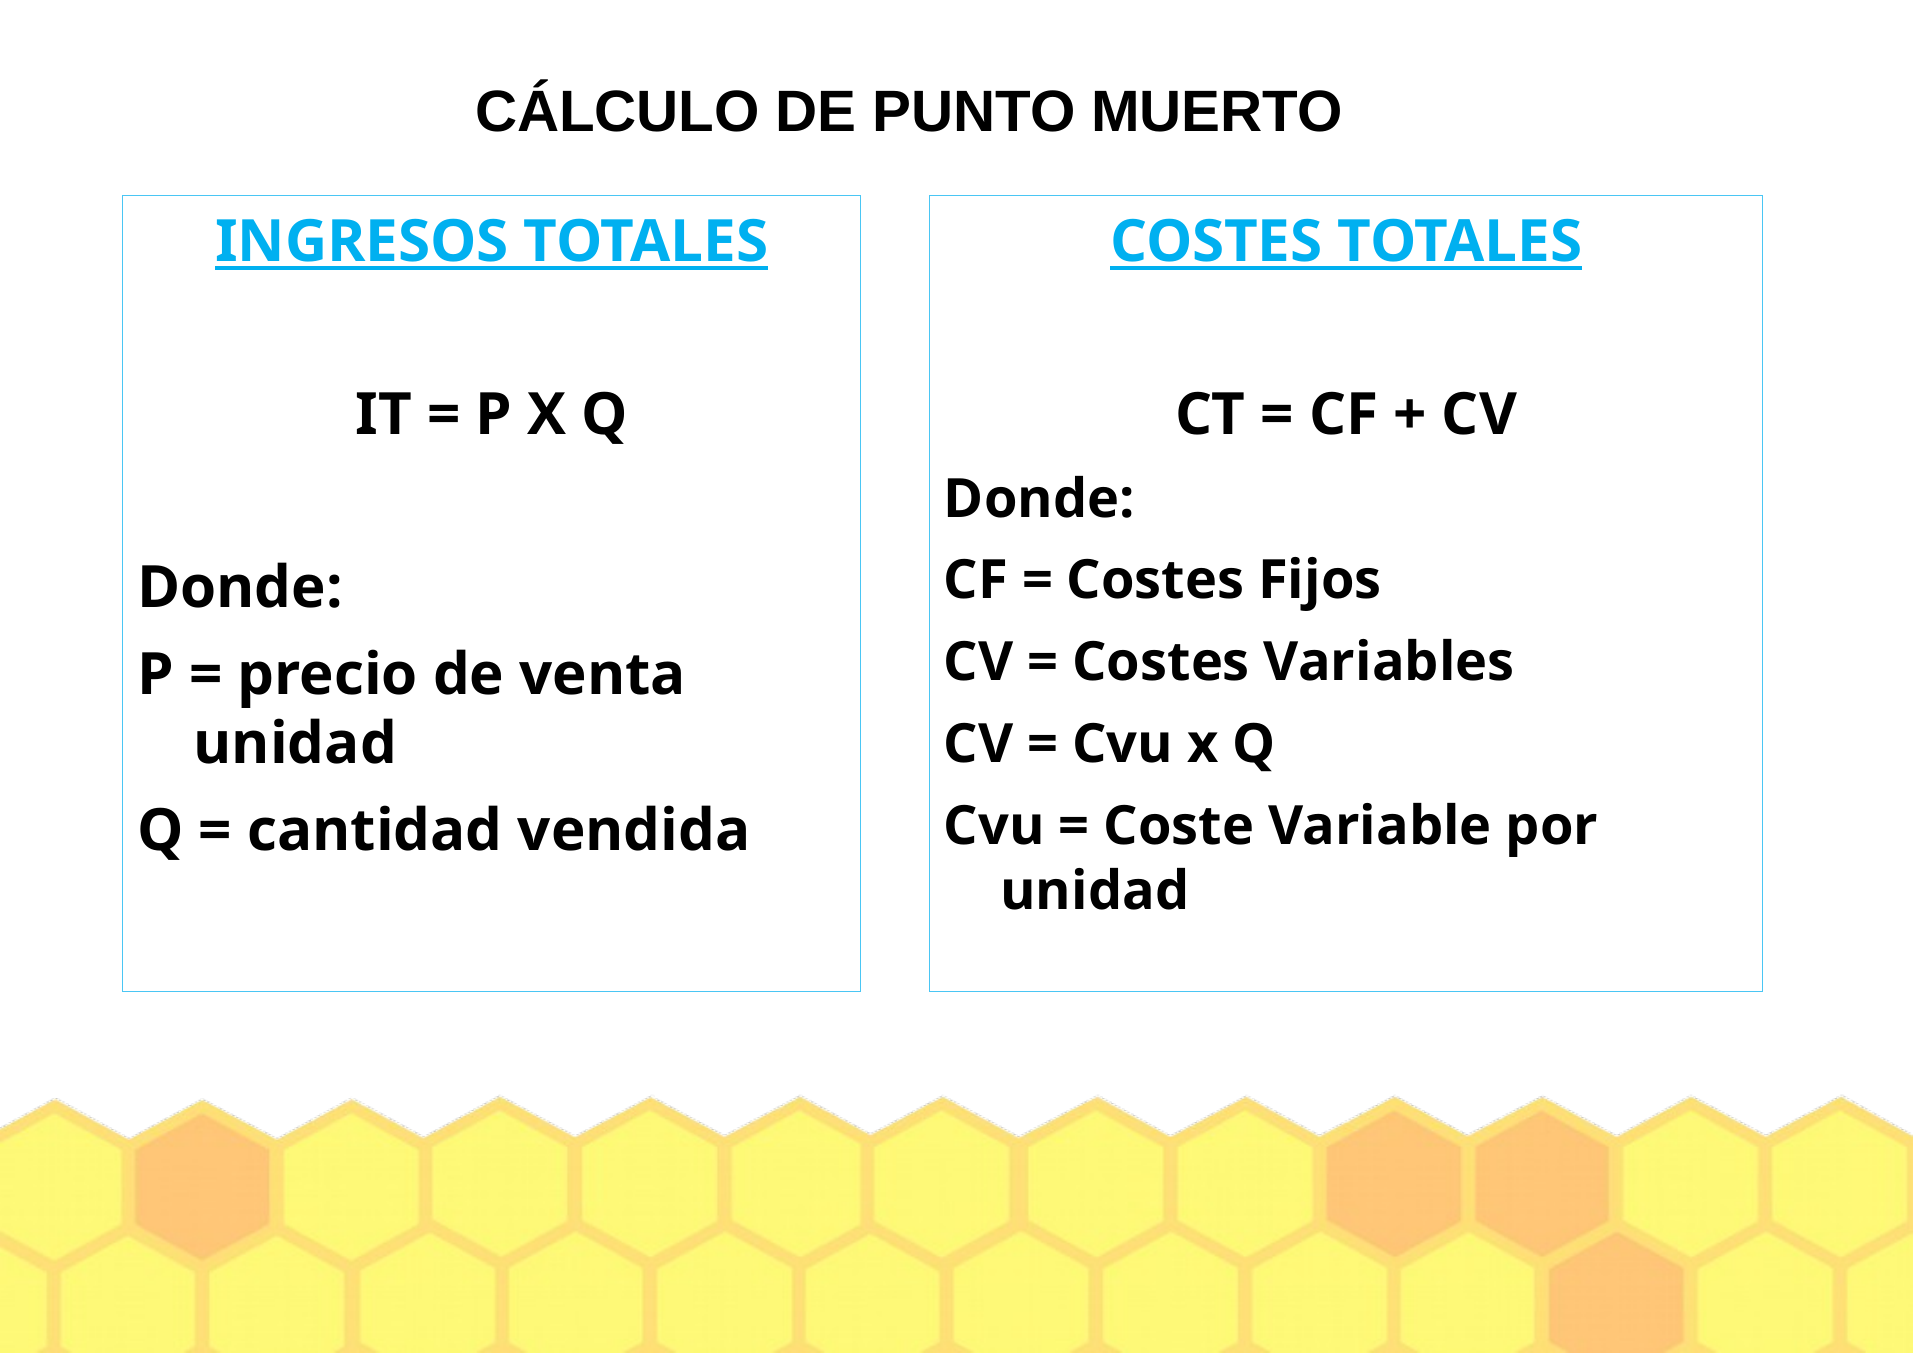

CÁLCULO DE PUNTO MUERTO
INGRESOS TOTALES
IT = P X Q
Donde:
P = precio de venta unidad
Q = cantidad vendida
COSTES TOTALES
CT = CF + CV
Donde:
CF = Costes Fijos
CV = Costes Variables
CV = Cvu x Q
Cvu = Coste Variable por unidad